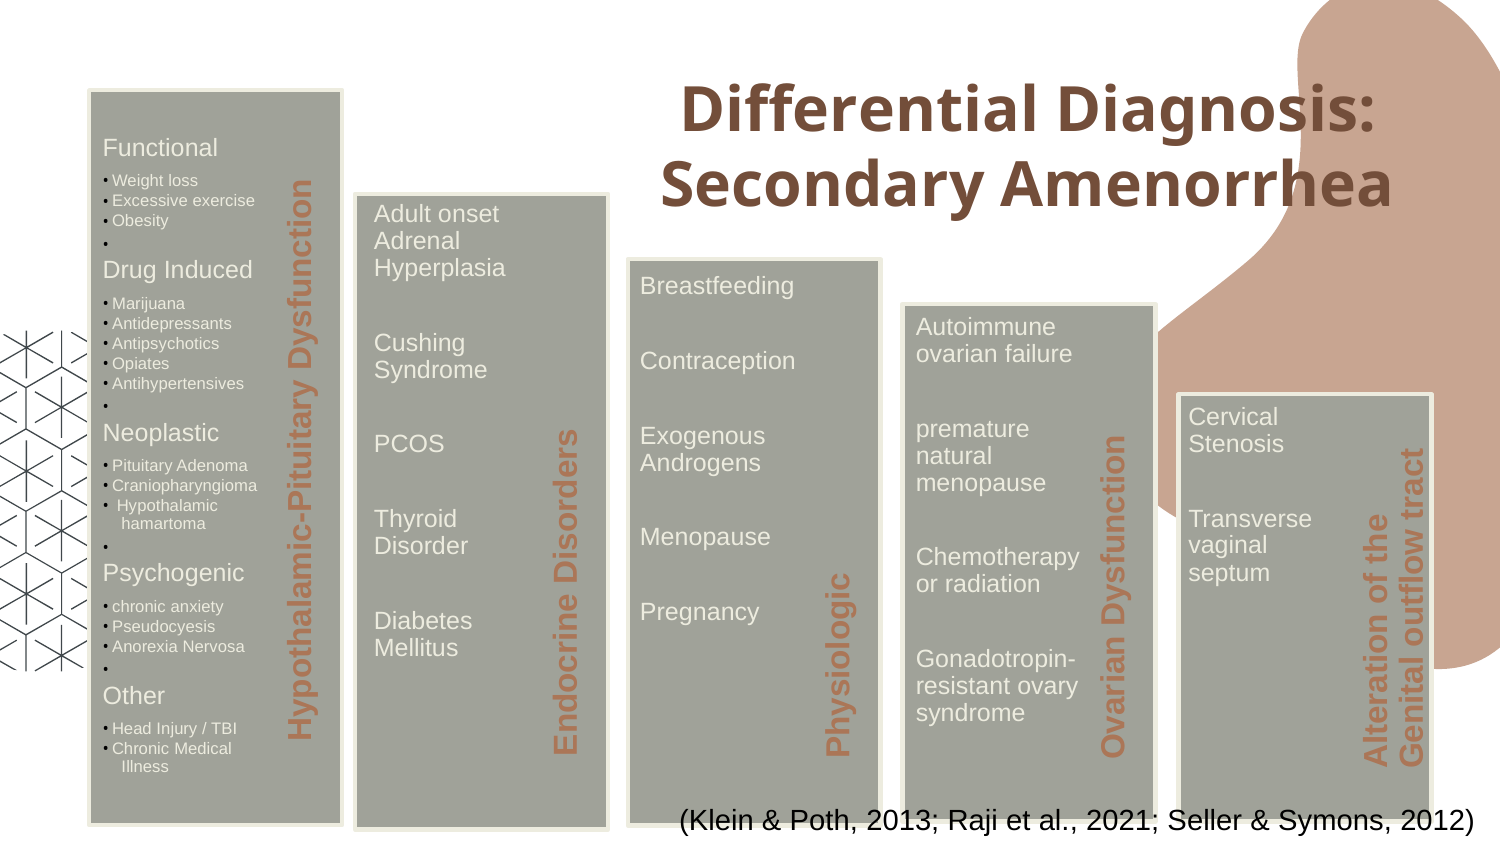

# Differential Diagnosis: Secondary Amenorrhea
Functional
Weight loss
Excessive exercise
Obesity
Drug Induced
Marijuana
Antidepressants
Antipsychotics
Opiates
Antihypertensives
Neoplastic
Pituitary Adenoma
Craniopharyngioma
 Hypothalamic hamartoma
Psychogenic
chronic anxiety
Pseudocyesis
Anorexia Nervosa
Other
Head Injury / TBI
Chronic Medical Illness
Adult onset Adrenal Hyperplasia
Cushing Syndrome
PCOS
Thyroid Disorder
Diabetes Mellitus
Breastfeeding
Contraception
Exogenous Androgens
Menopause
Pregnancy
Autoimmune ovarian failure
premature natural menopause
Chemotherapy or radiation
Gonadotropin-resistant ovary syndrome
Hypothalamic-Pituitary Dysfunction
Endocrine Disorders
Cervical Stenosis
Transverse vaginal septum
Physiologic
Ovarian Dysfunction
Alteration of the Genital outflow tract
(Klein & Poth, 2013; Raji et al., 2021; Seller & Symons, 2012)